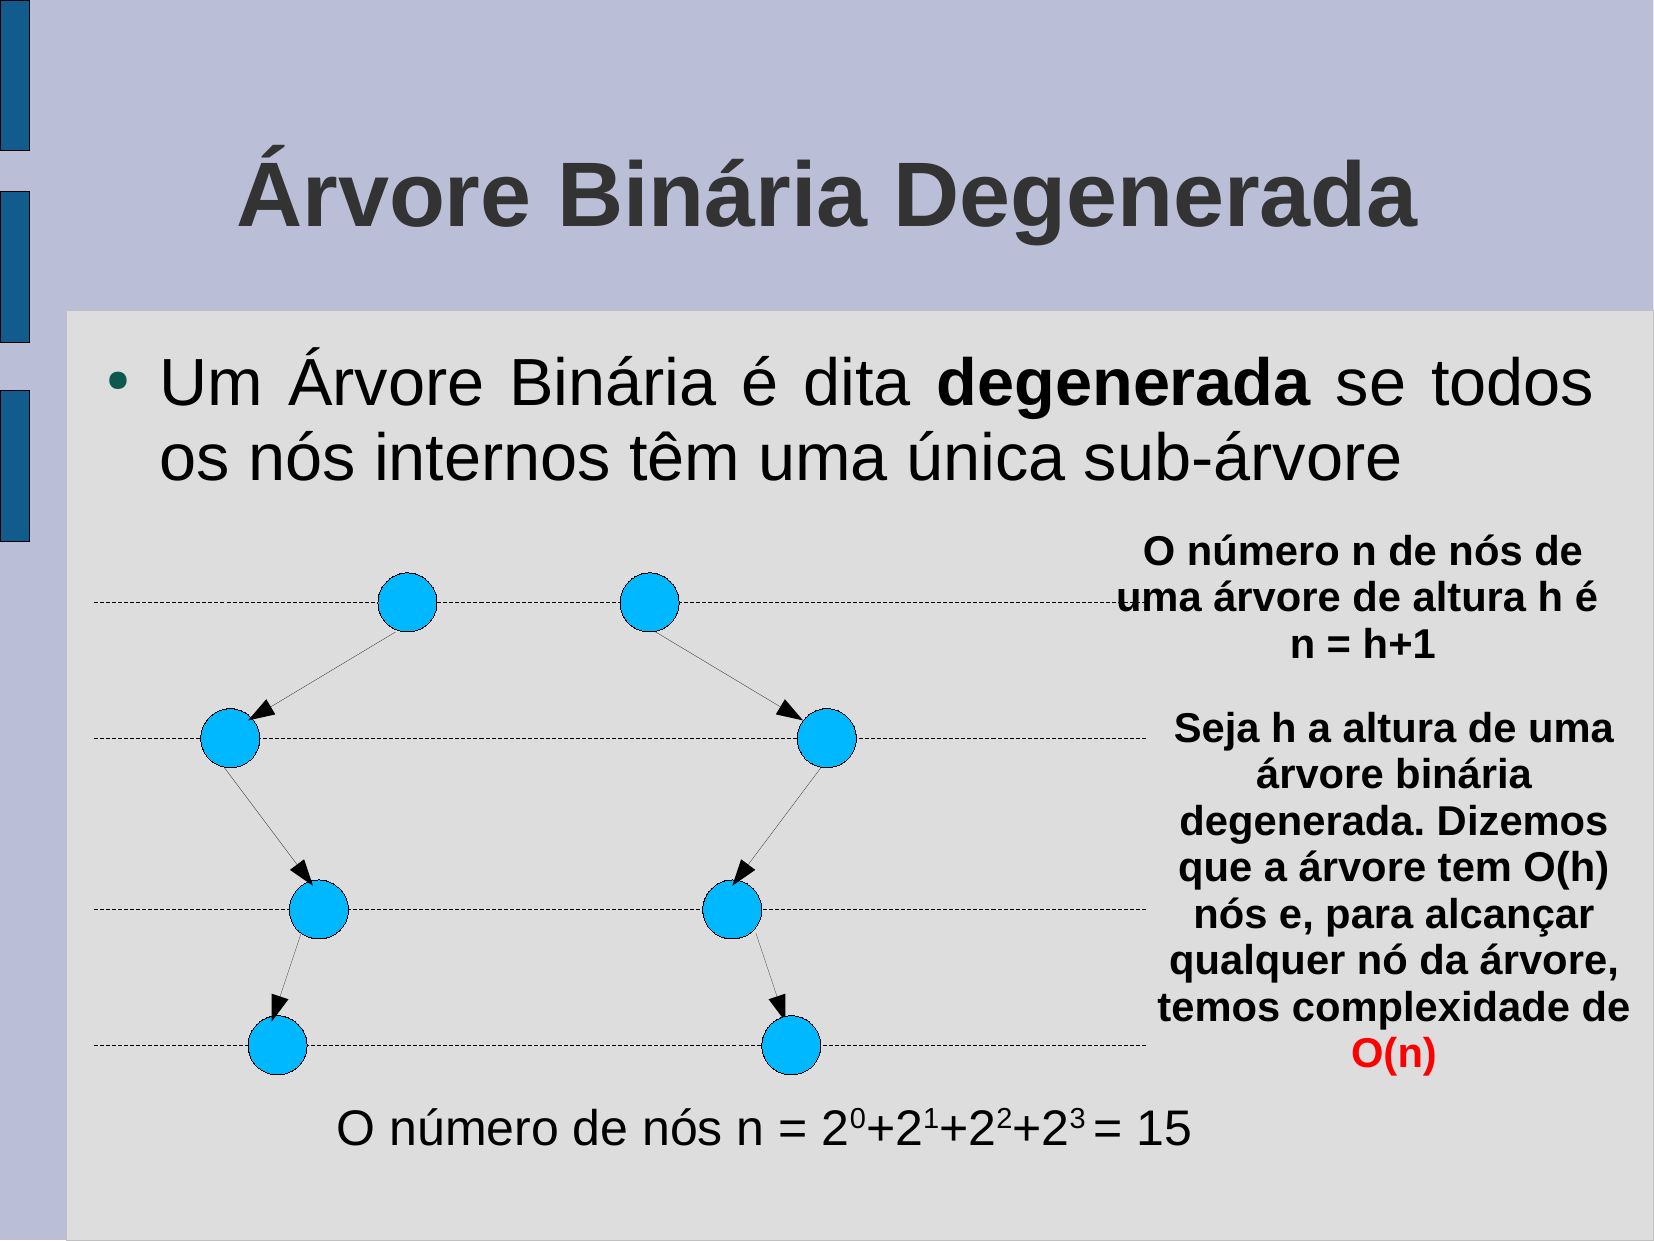

# Árvore Binária Degenerada
Um Árvore Binária é dita degenerada se todos os nós internos têm uma única sub-árvore
O número n de nós de uma árvore de altura h é
n = h+1
Seja h a altura de uma árvore binária degenerada. Dizemos que a árvore tem O(h) nós e, para alcançar qualquer nó da árvore, temos complexidade de O(n)
O número de nós n = 20+21+22+23 = 15